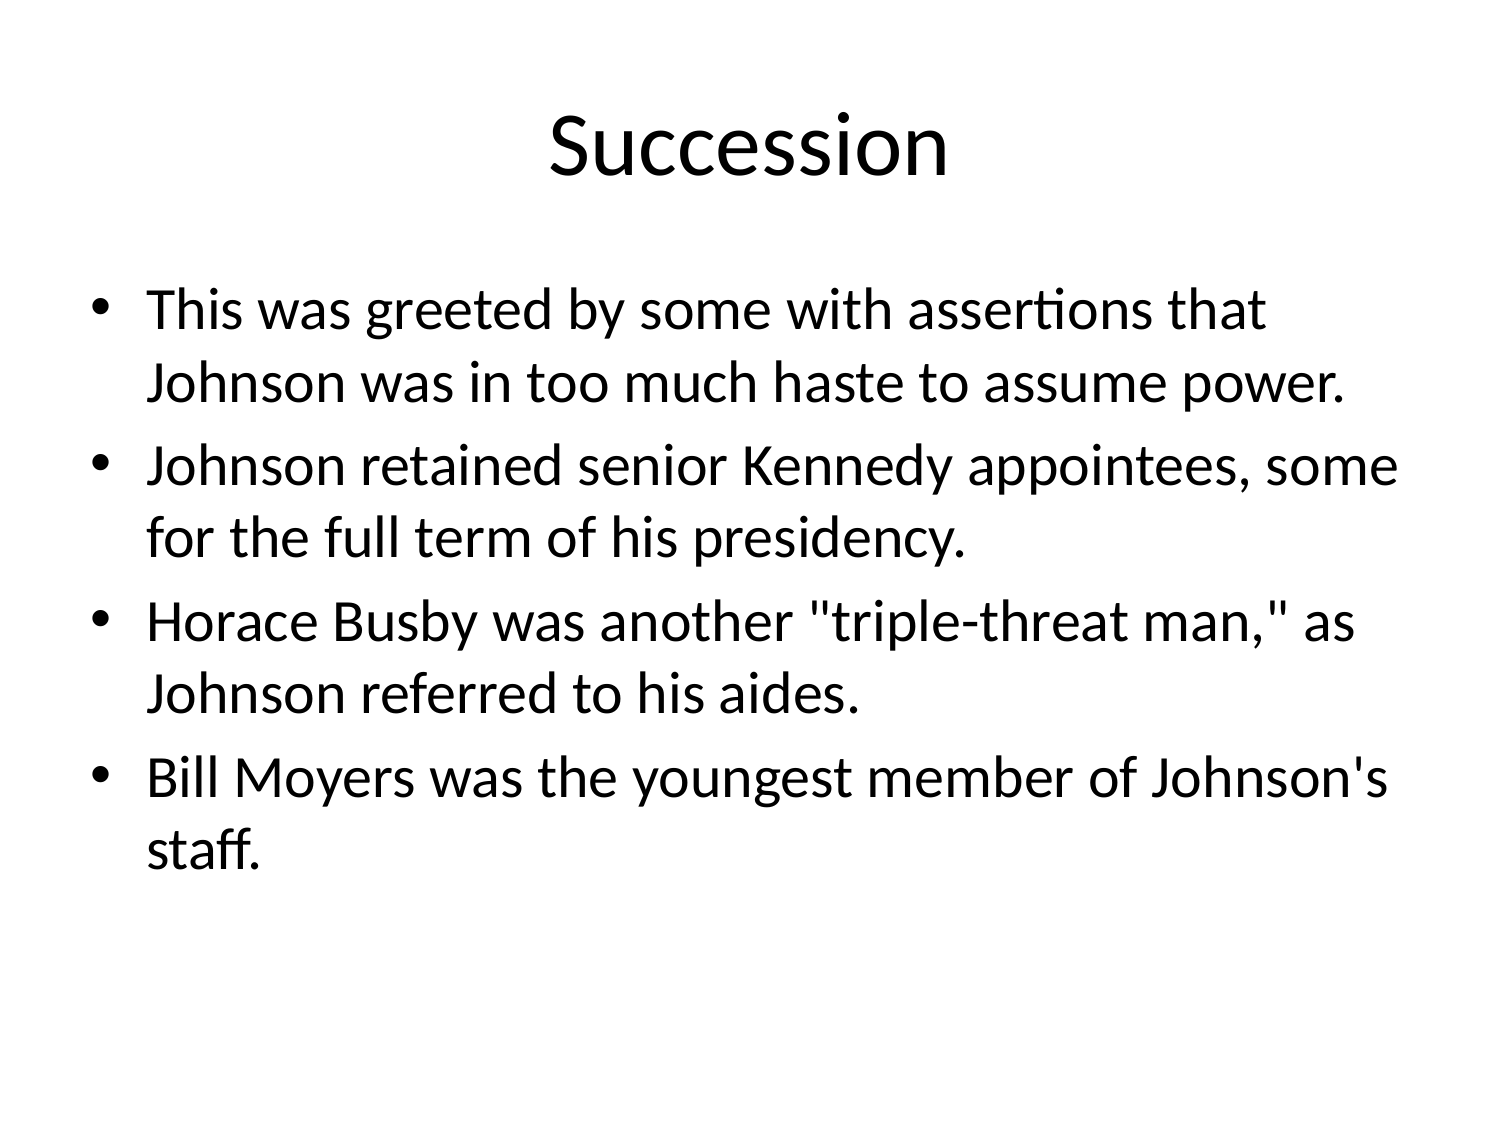

# Succession
This was greeted by some with assertions that Johnson was in too much haste to assume power.
Johnson retained senior Kennedy appointees, some for the full term of his presidency.
Horace Busby was another "triple-threat man," as Johnson referred to his aides.
Bill Moyers was the youngest member of Johnson's staff.